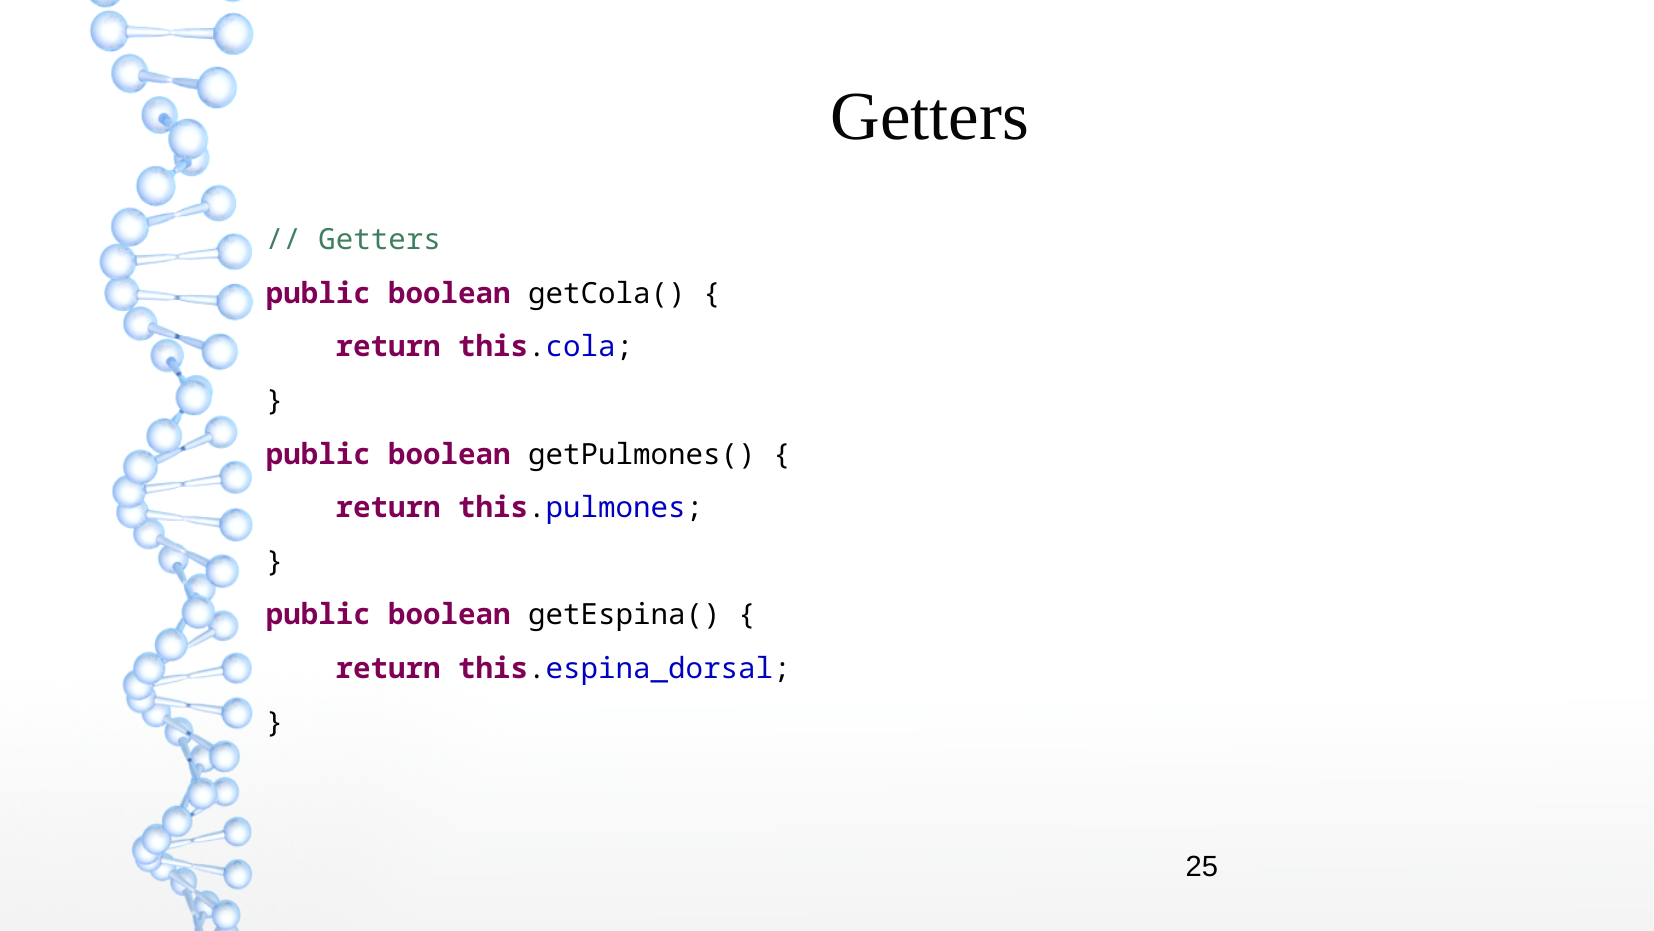

# Getters
// Getters
public boolean getCola() {
 return this.cola;
}
public boolean getPulmones() {
 return this.pulmones;
}
public boolean getEspina() {
 return this.espina_dorsal;
}
24